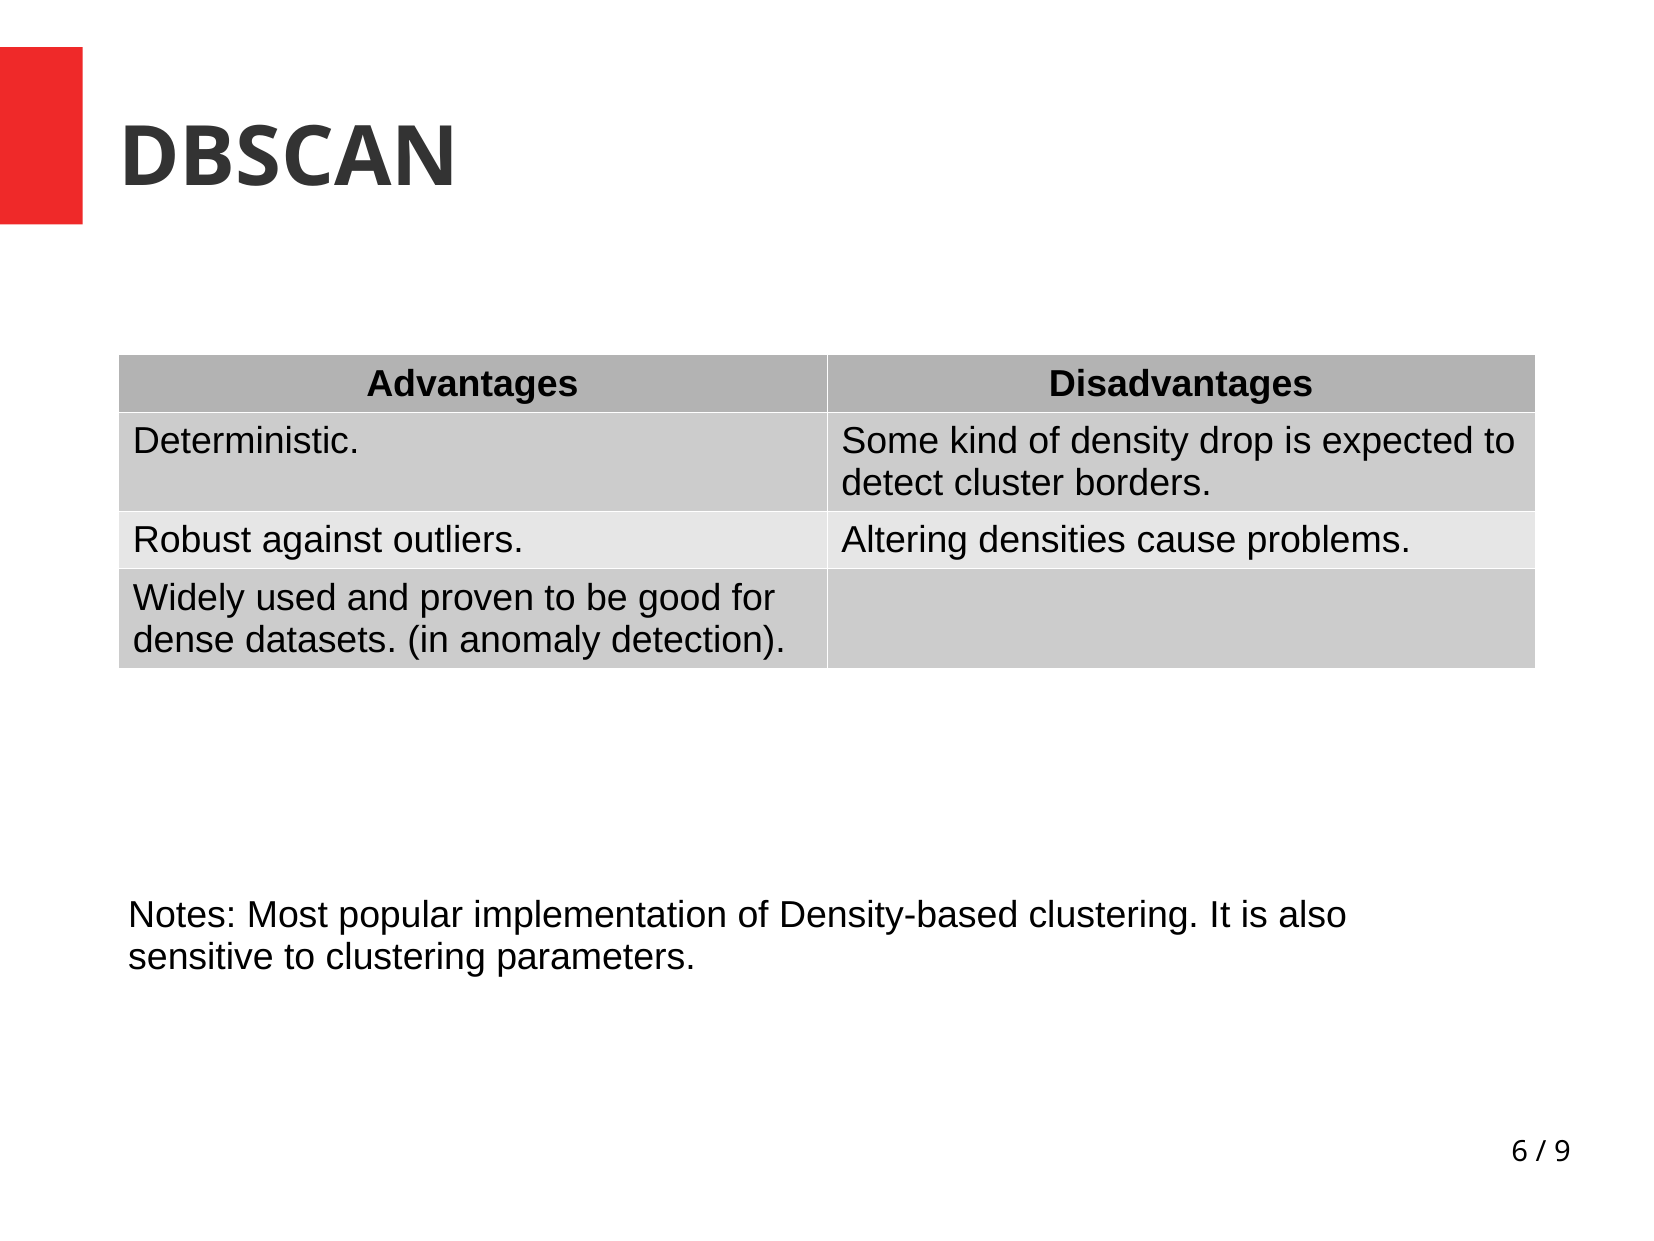

# DBSCAN
| Advantages | Disadvantages |
| --- | --- |
| Deterministic. | Some kind of density drop is expected to detect cluster borders. |
| Robust against outliers. | Altering densities cause problems. |
| Widely used and proven to be good for dense datasets. (in anomaly detection). | |
Notes: Most popular implementation of Density-based clustering. It is also sensitive to clustering parameters.
6